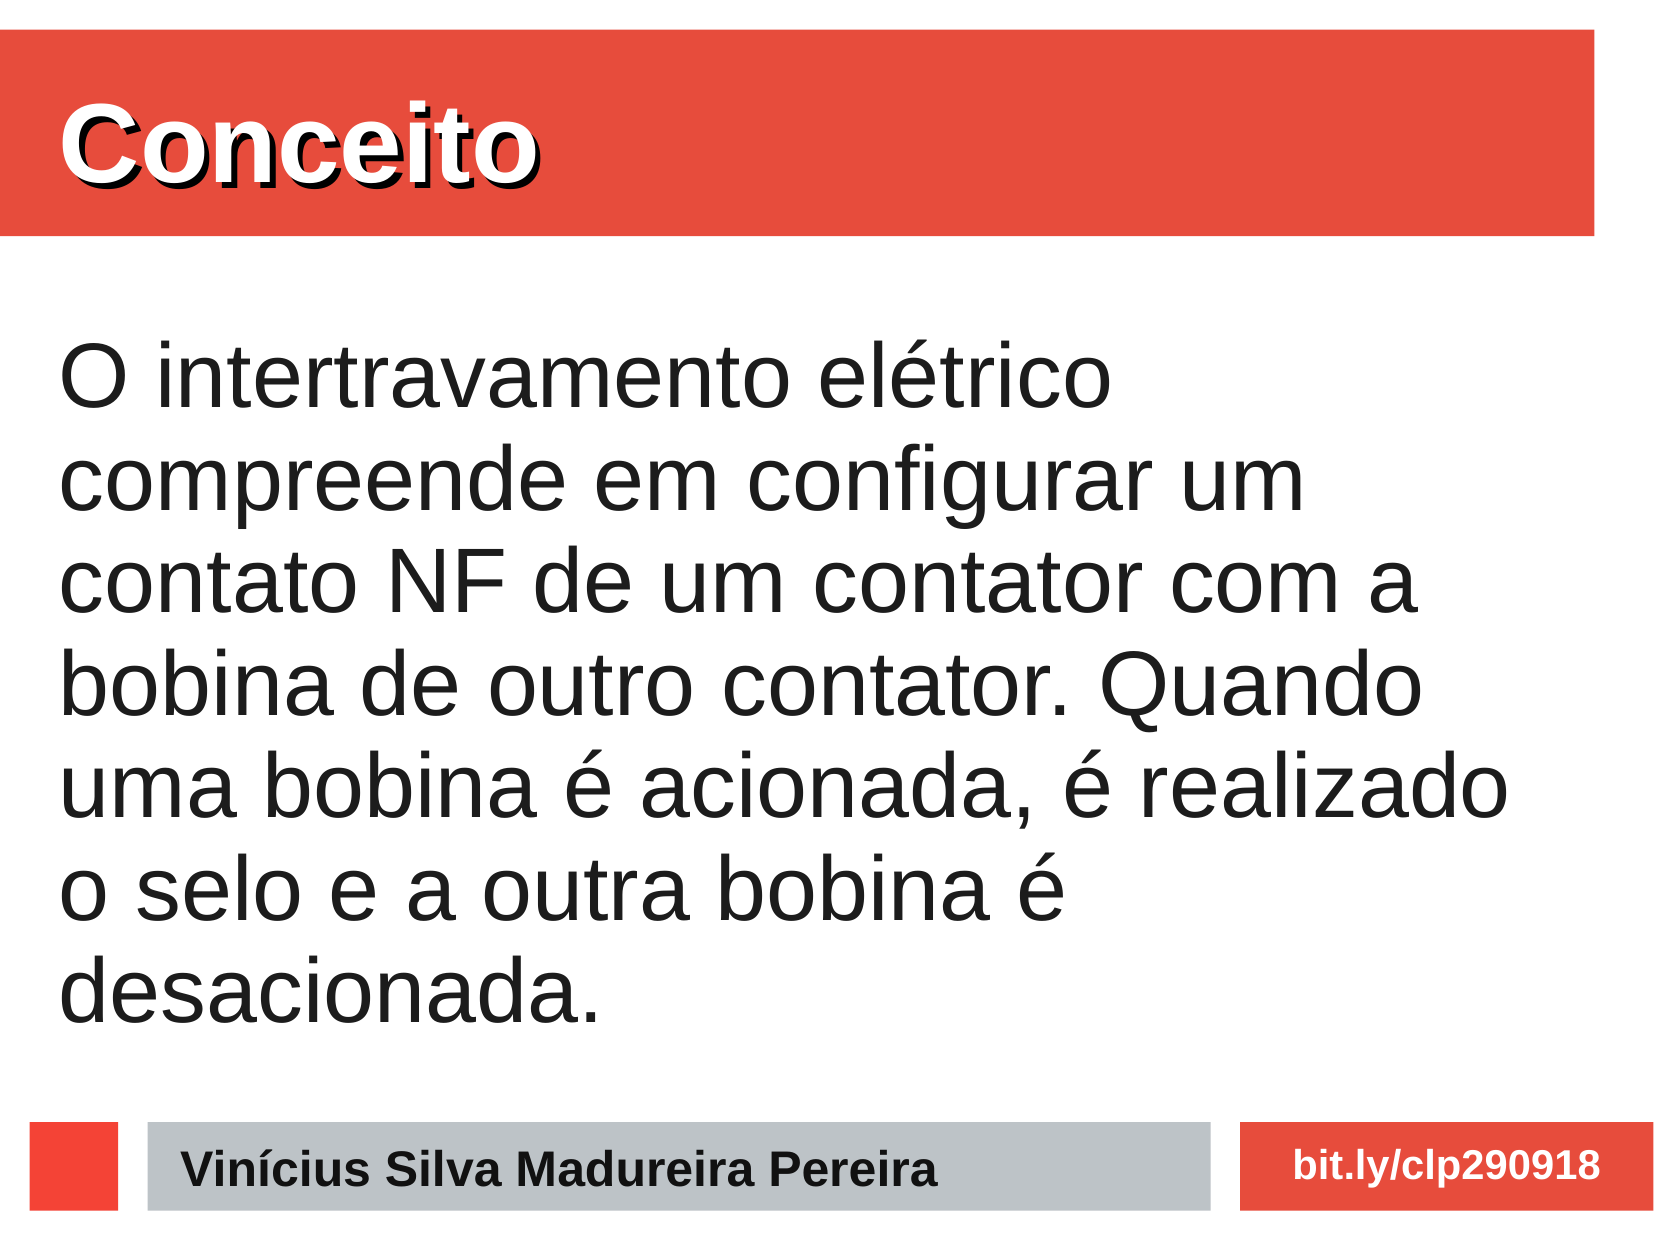

# Conceito
O intertravamento elétrico compreende em configurar um contato NF de um contator com a bobina de outro contator. Quando uma bobina é acionada, é realizado o selo e a outra bobina é desacionada.
Vinícius Silva Madureira Pereira
bit.ly/clp290918